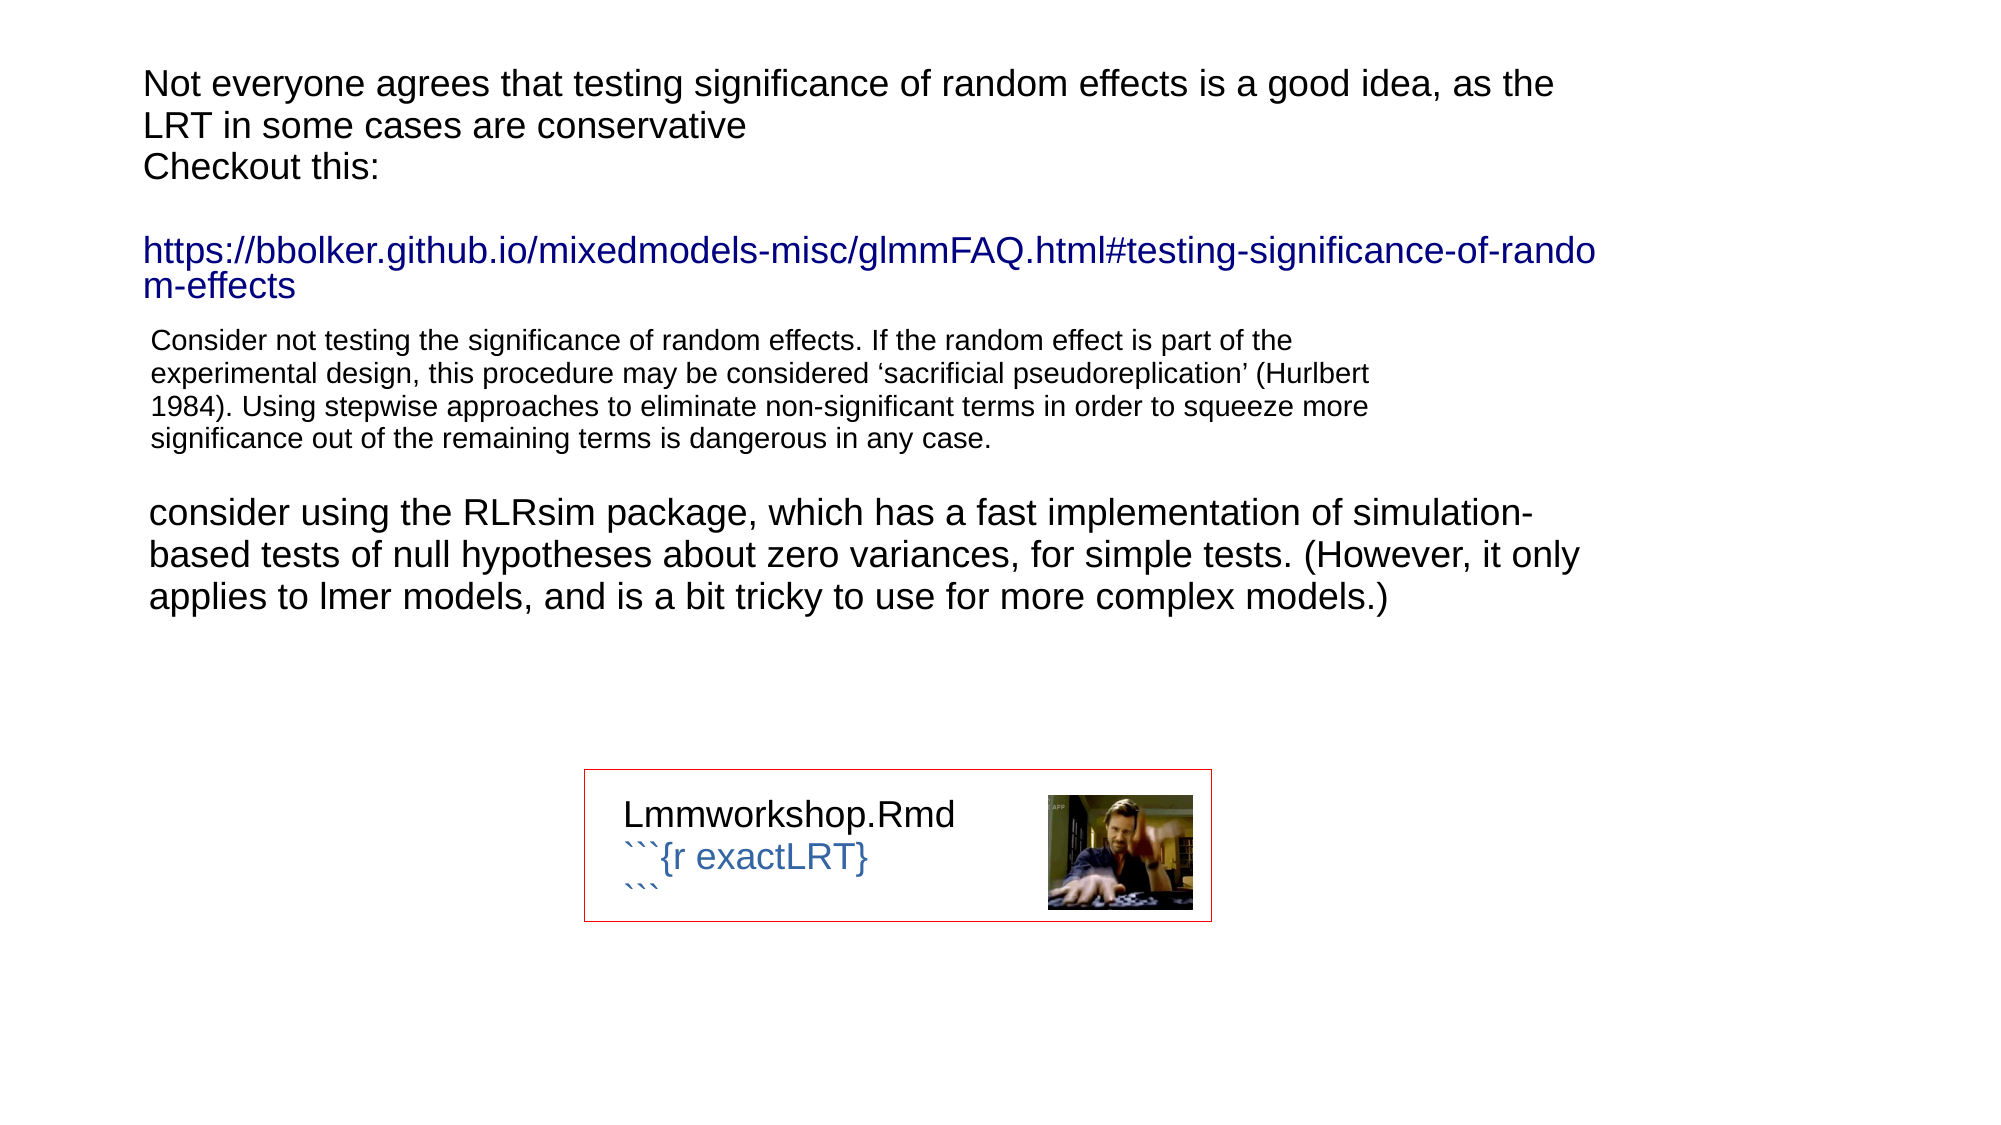

Not everyone agrees that testing significance of random effects is a good idea, as the LRT in some cases are conservative
Checkout this:
 https://bbolker.github.io/mixedmodels-misc/glmmFAQ.html#testing-significance-of-random-effects
Consider not testing the significance of random effects. If the random effect is part of the experimental design, this procedure may be considered ‘sacrificial pseudoreplication’ (Hurlbert 1984). Using stepwise approaches to eliminate non-significant terms in order to squeeze more significance out of the remaining terms is dangerous in any case.
consider using the RLRsim package, which has a fast implementation of simulation-based tests of null hypotheses about zero variances, for simple tests. (However, it only applies to lmer models, and is a bit tricky to use for more complex models.)
Lmmworkshop.Rmd
```{r exactLRT}
```